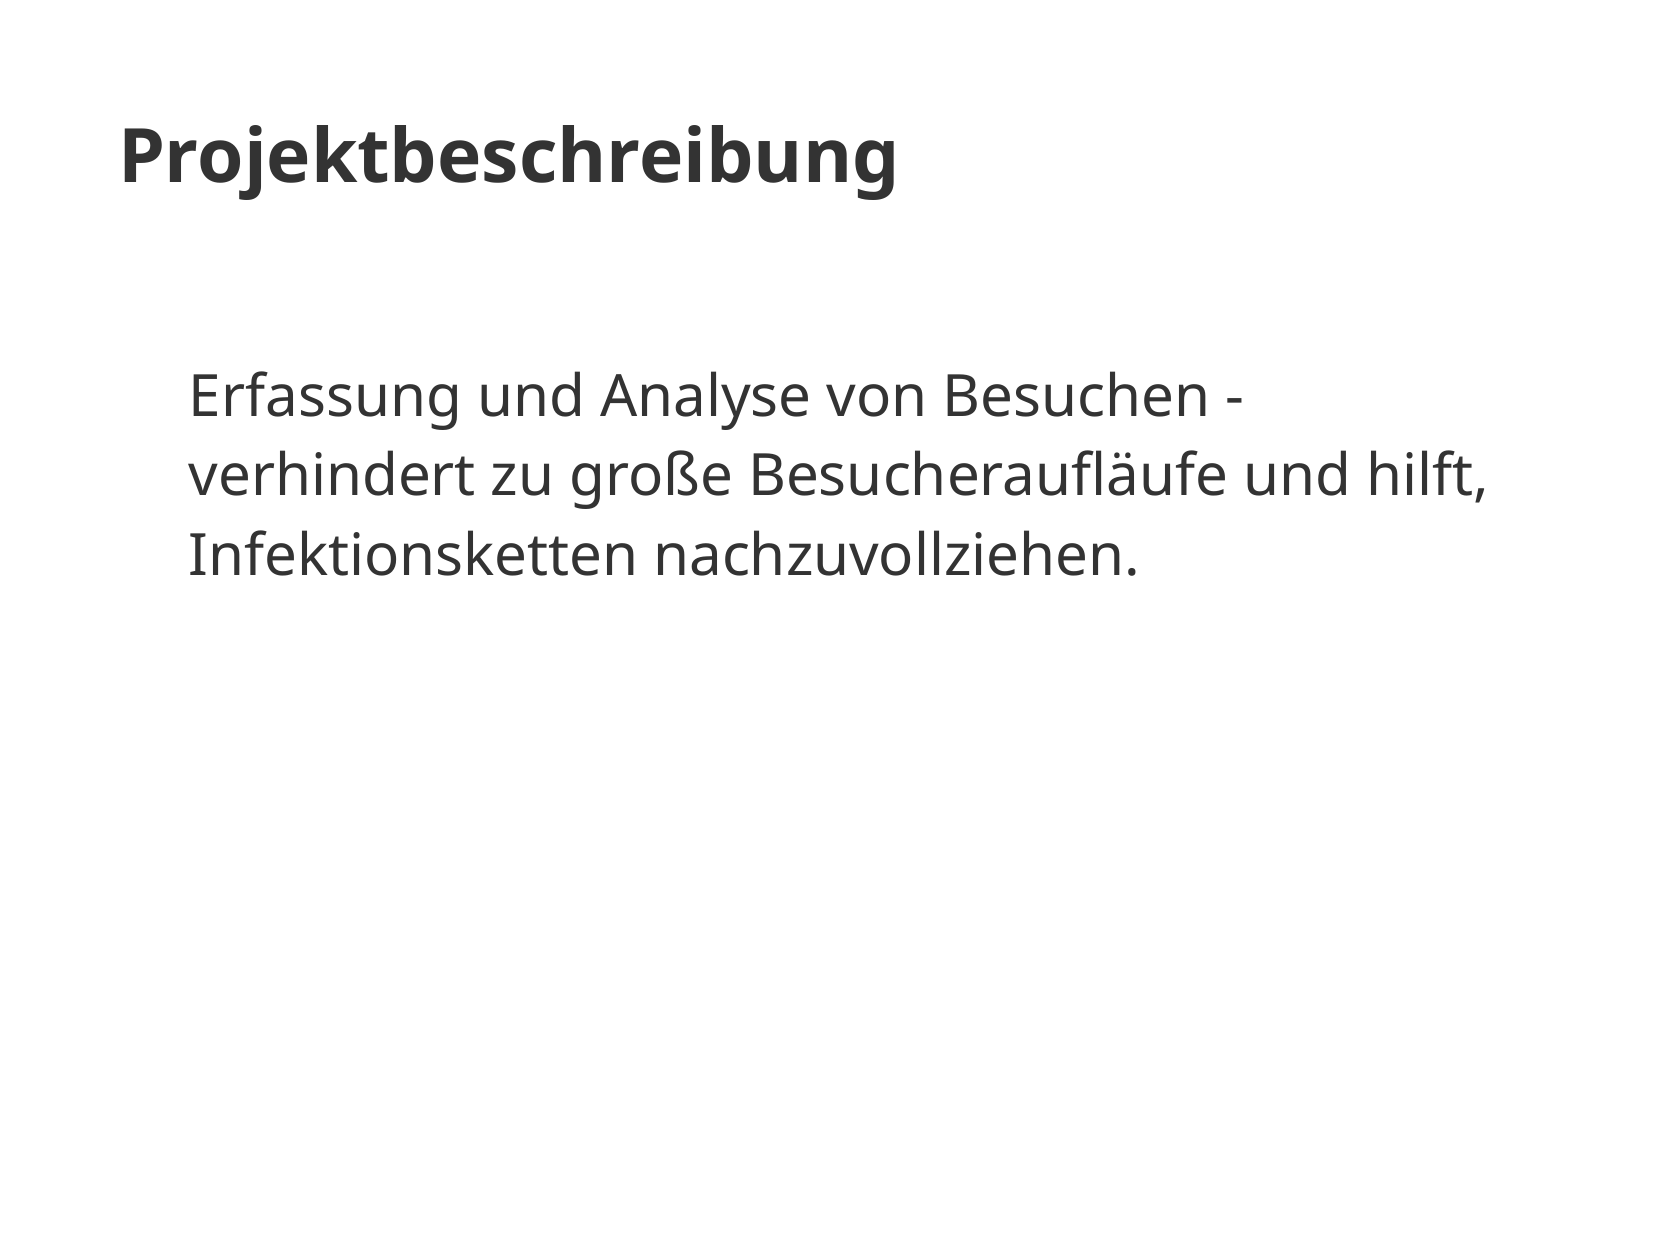

# Projektbeschreibung
Erfassung und Analyse von Besuchen -
verhindert zu große Besucheraufläufe und hilft, Infektionsketten nachzuvollziehen.